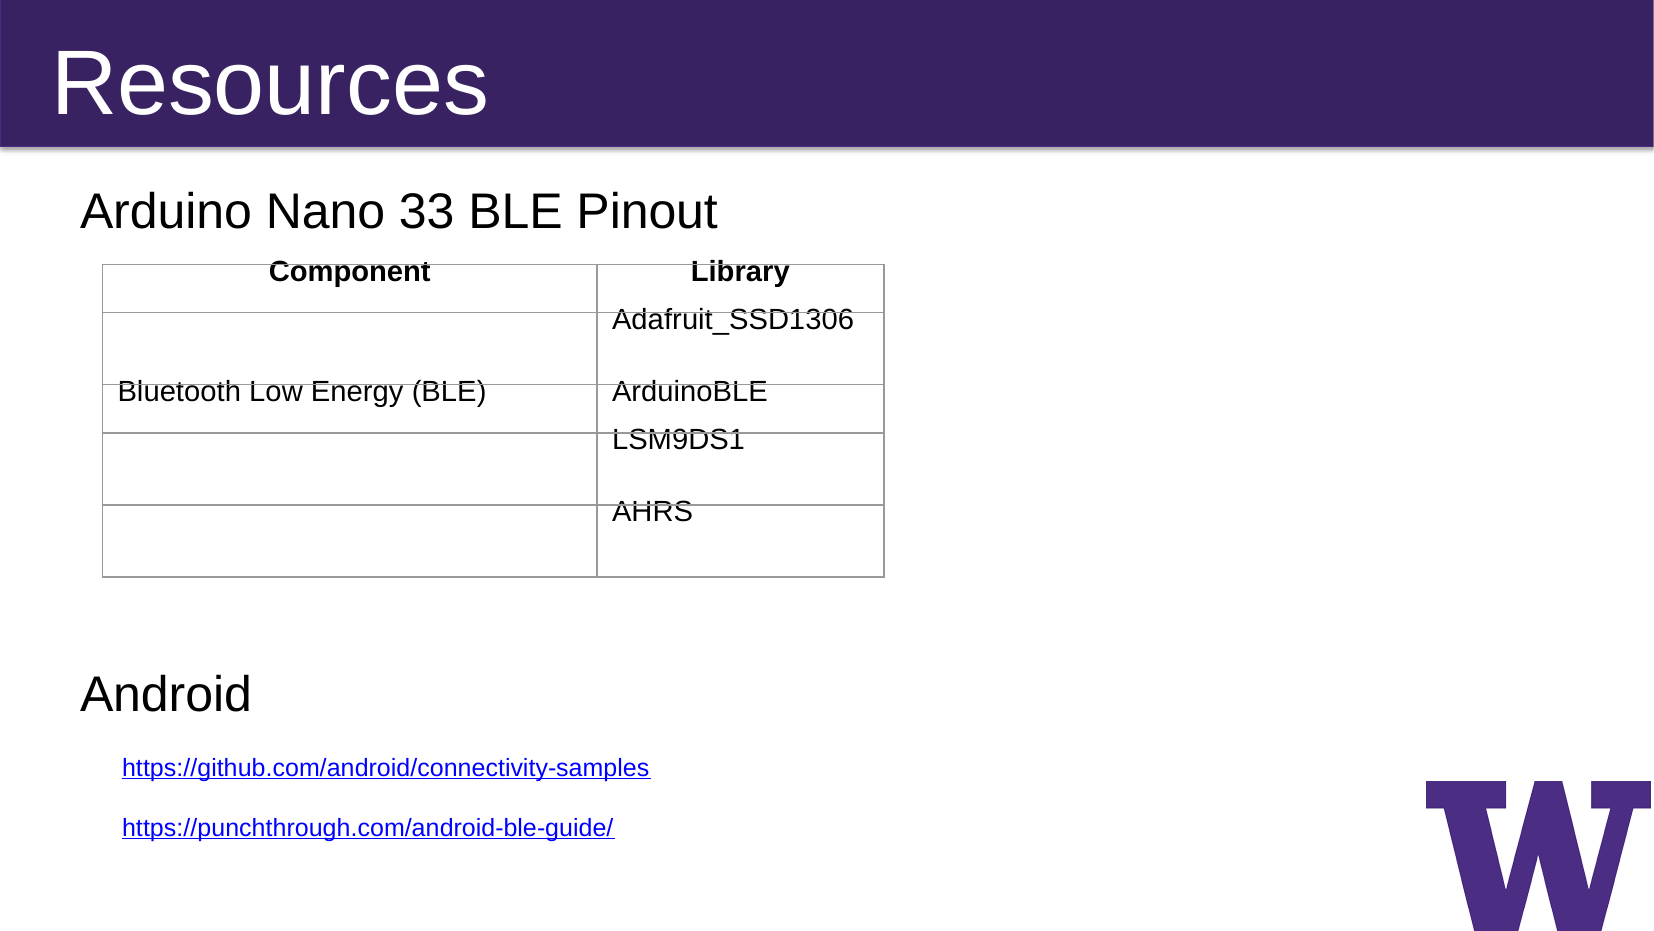

Resources
Arduino Nano 33 BLE Pinout
| Component | Library |
| --- | --- |
| | Adafruit\_SSD1306 |
| Bluetooth Low Energy (BLE) | ArduinoBLE |
| | LSM9DS1 |
| | AHRS |
Android
 https://github.com/android/connectivity-samples
 https://punchthrough.com/android-ble-guide/